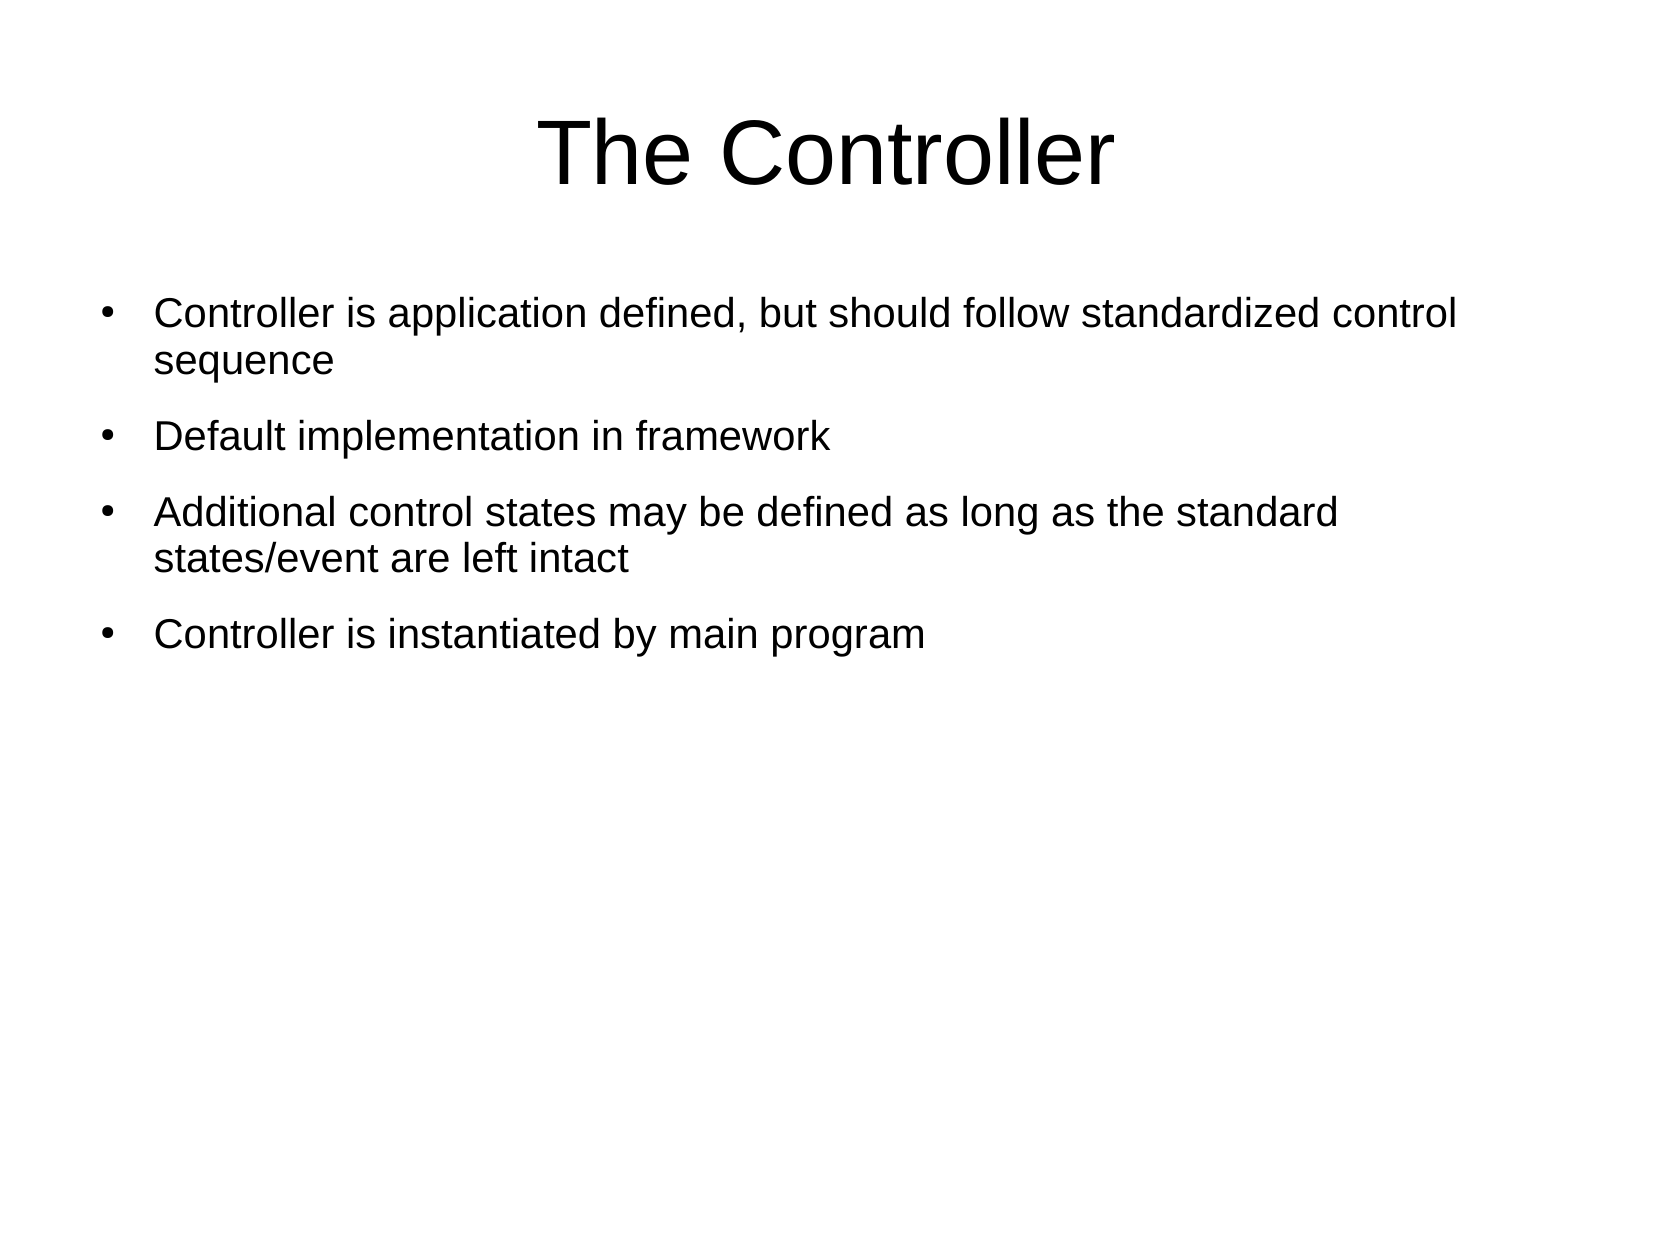

# The Controller
Controller is application defined, but should follow standardized control sequence
Default implementation in framework
Additional control states may be defined as long as the standard states/event are left intact
Controller is instantiated by main program